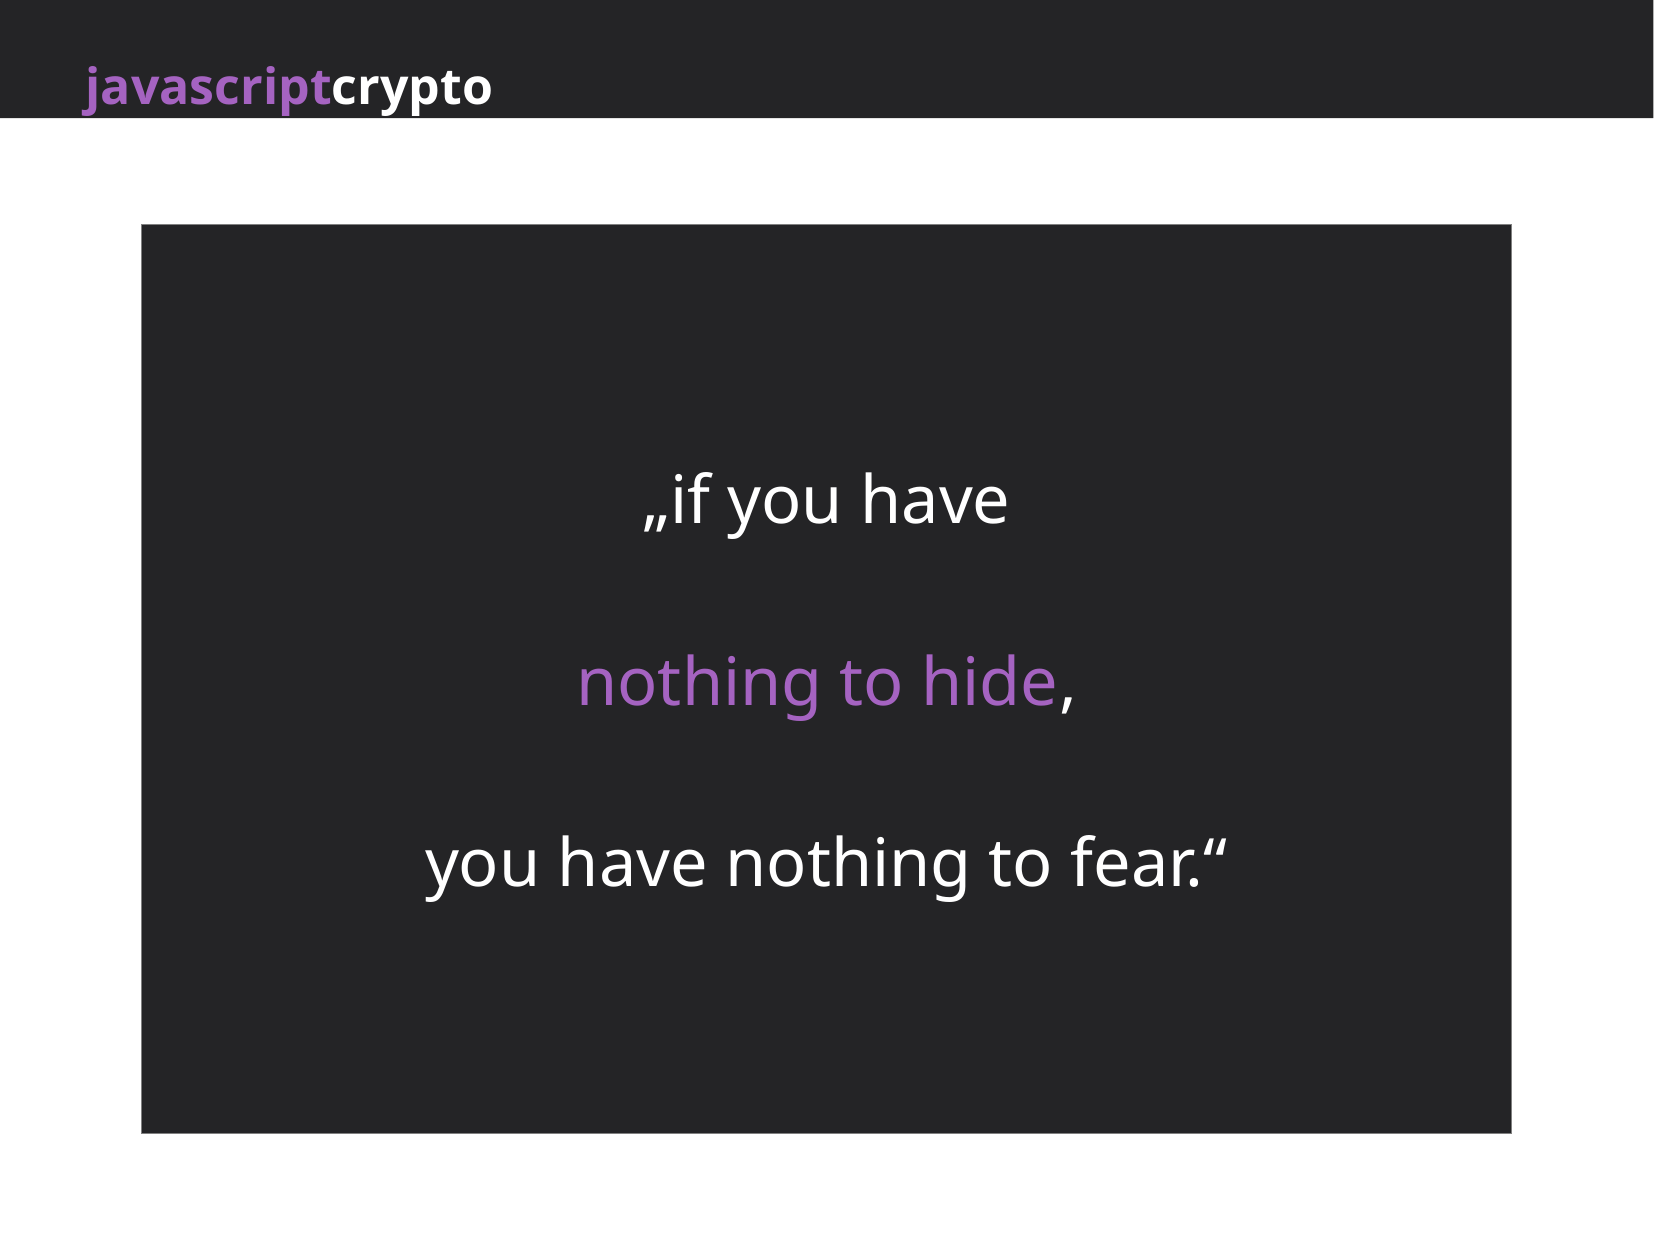

javascriptcrypto
„if you have
nothing to hide,
you have nothing to fear.“